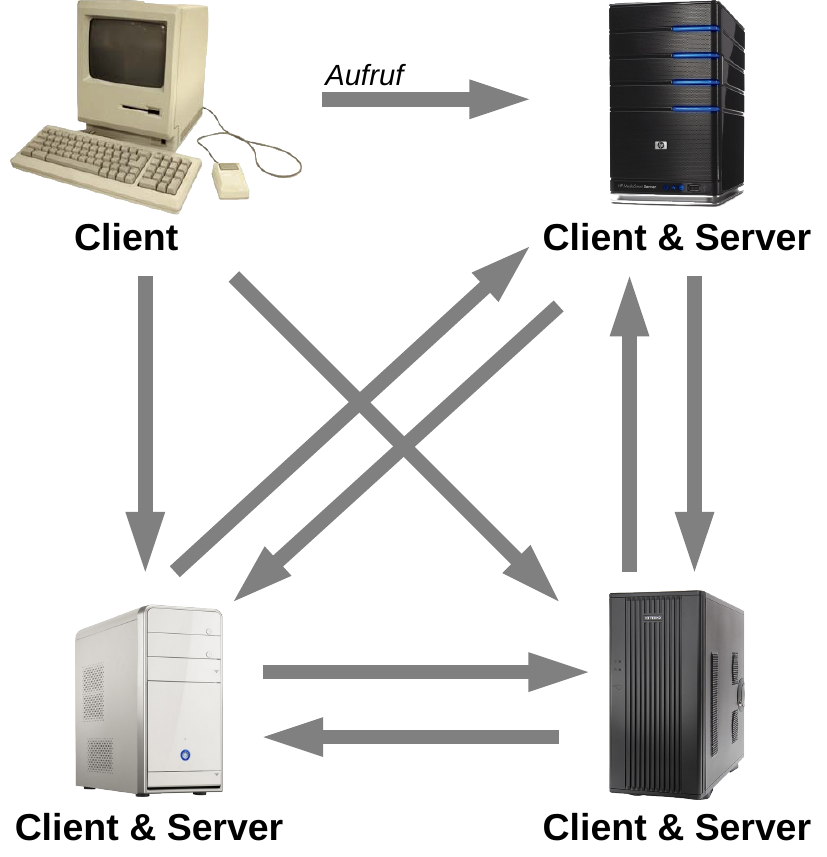

Client
Client & Server
Aufruf
Client & Server
Client & Server